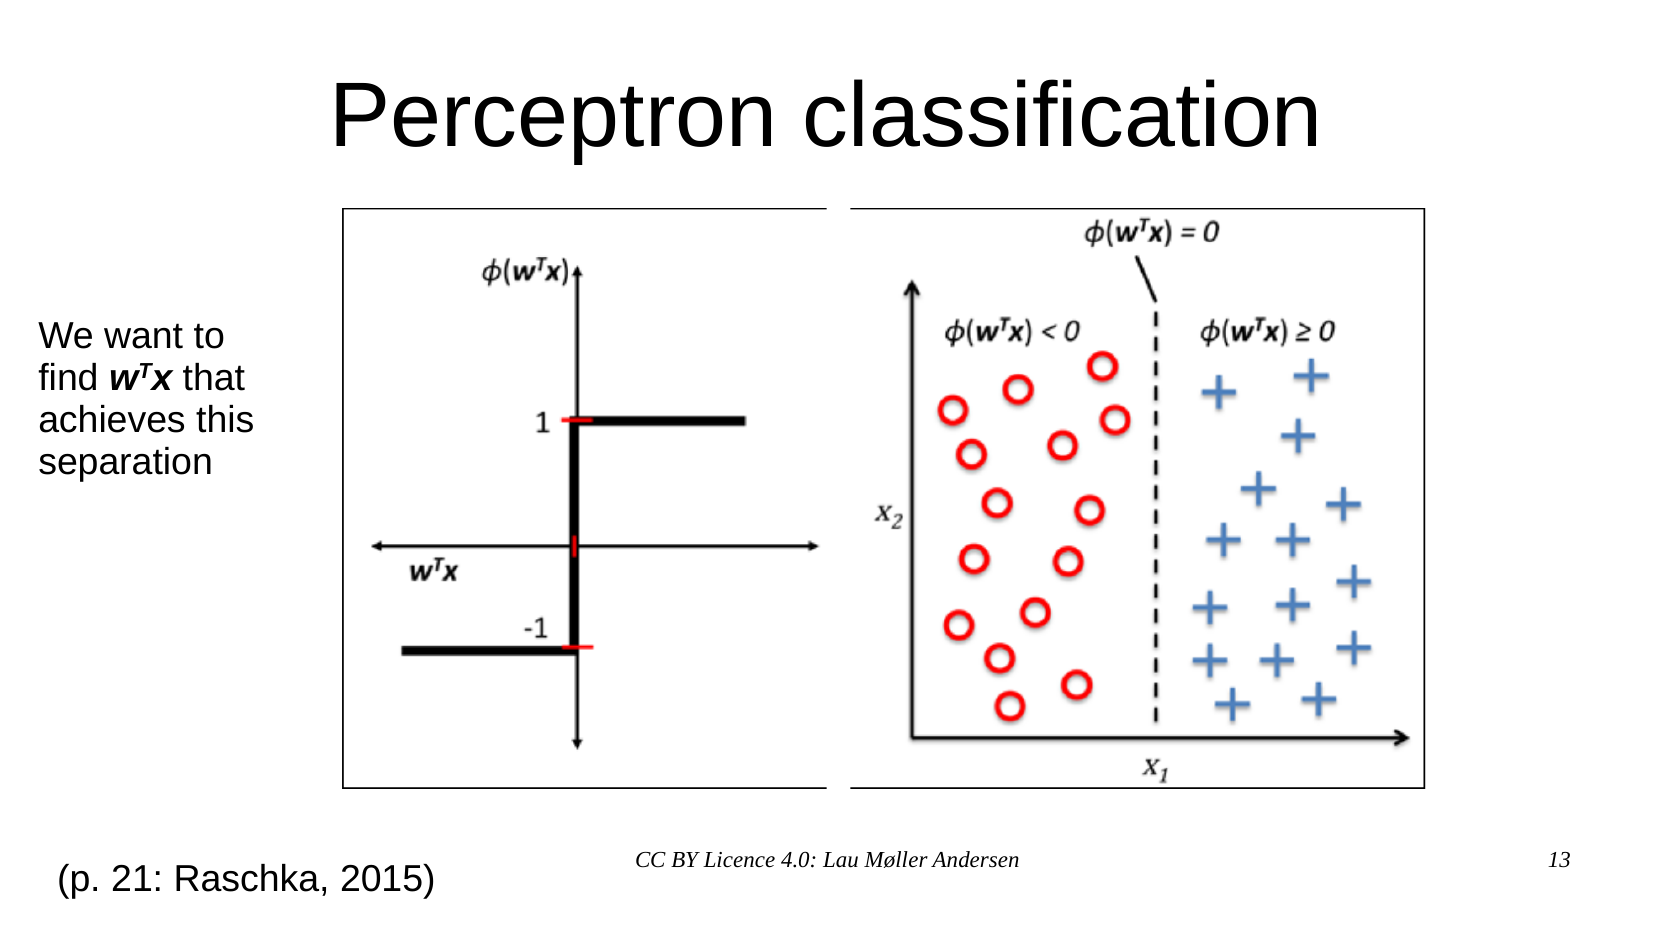

# Perceptron classification
We want to find wTx that achieves this separation
CC BY Licence 4.0: Lau Møller Andersen
13
(p. 21: Raschka, 2015)